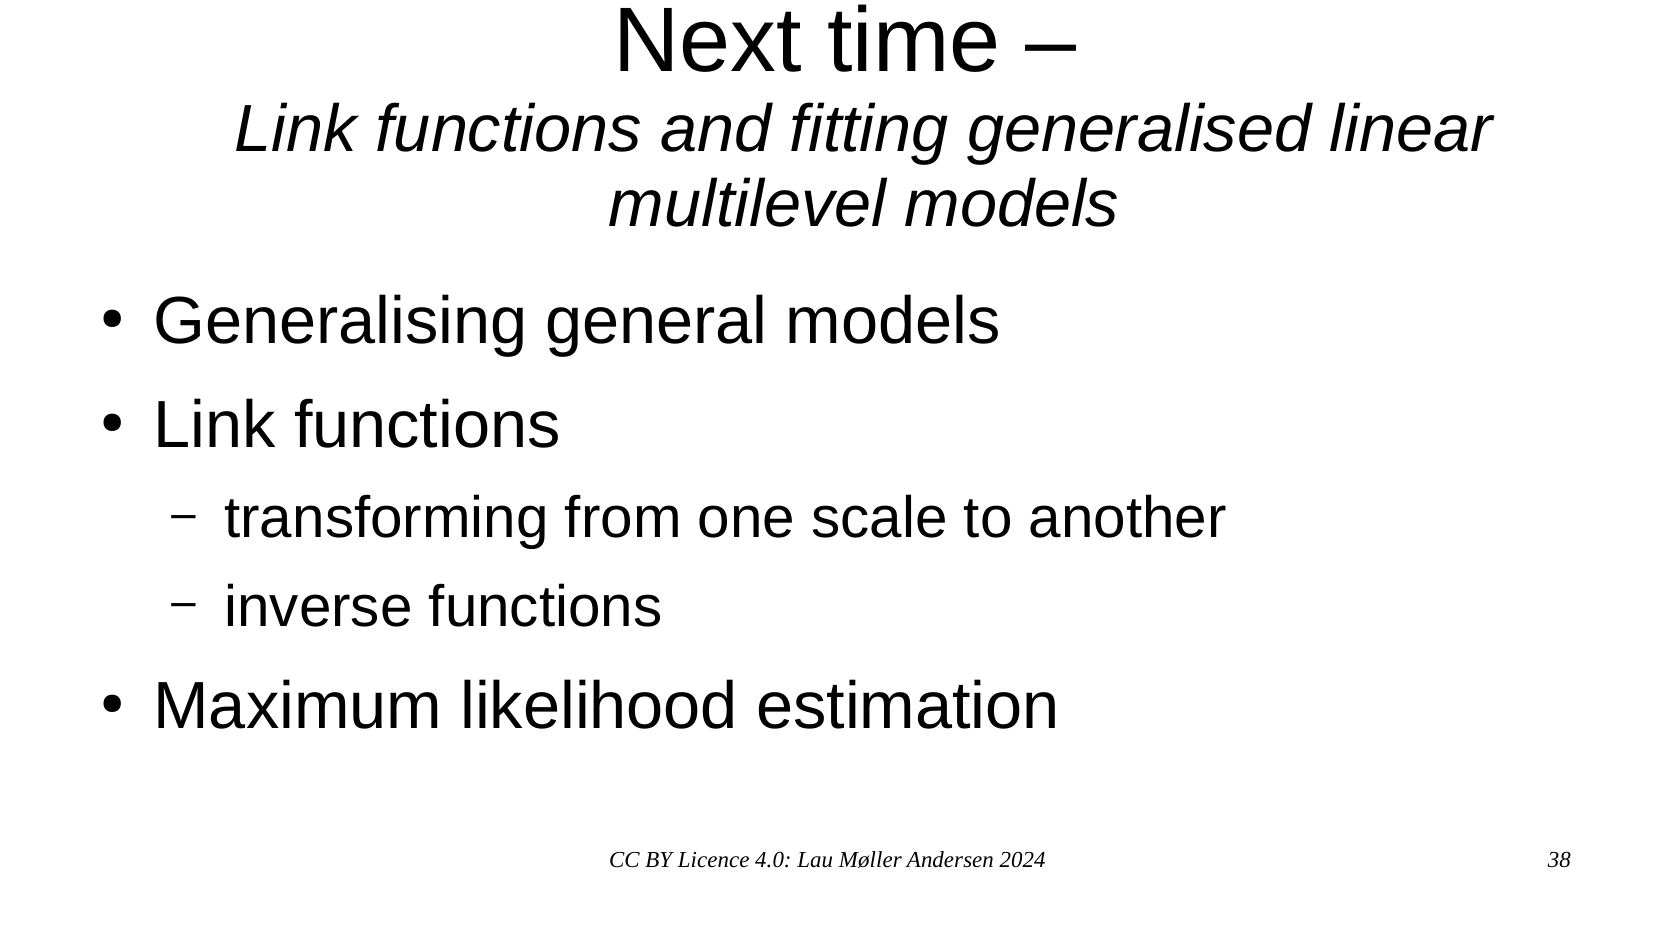

# Next time – Link functions and fitting generalised linear multilevel models
Generalising general models
Link functions
transforming from one scale to another
inverse functions
Maximum likelihood estimation
CC BY Licence 4.0: Lau Møller Andersen 2024
38